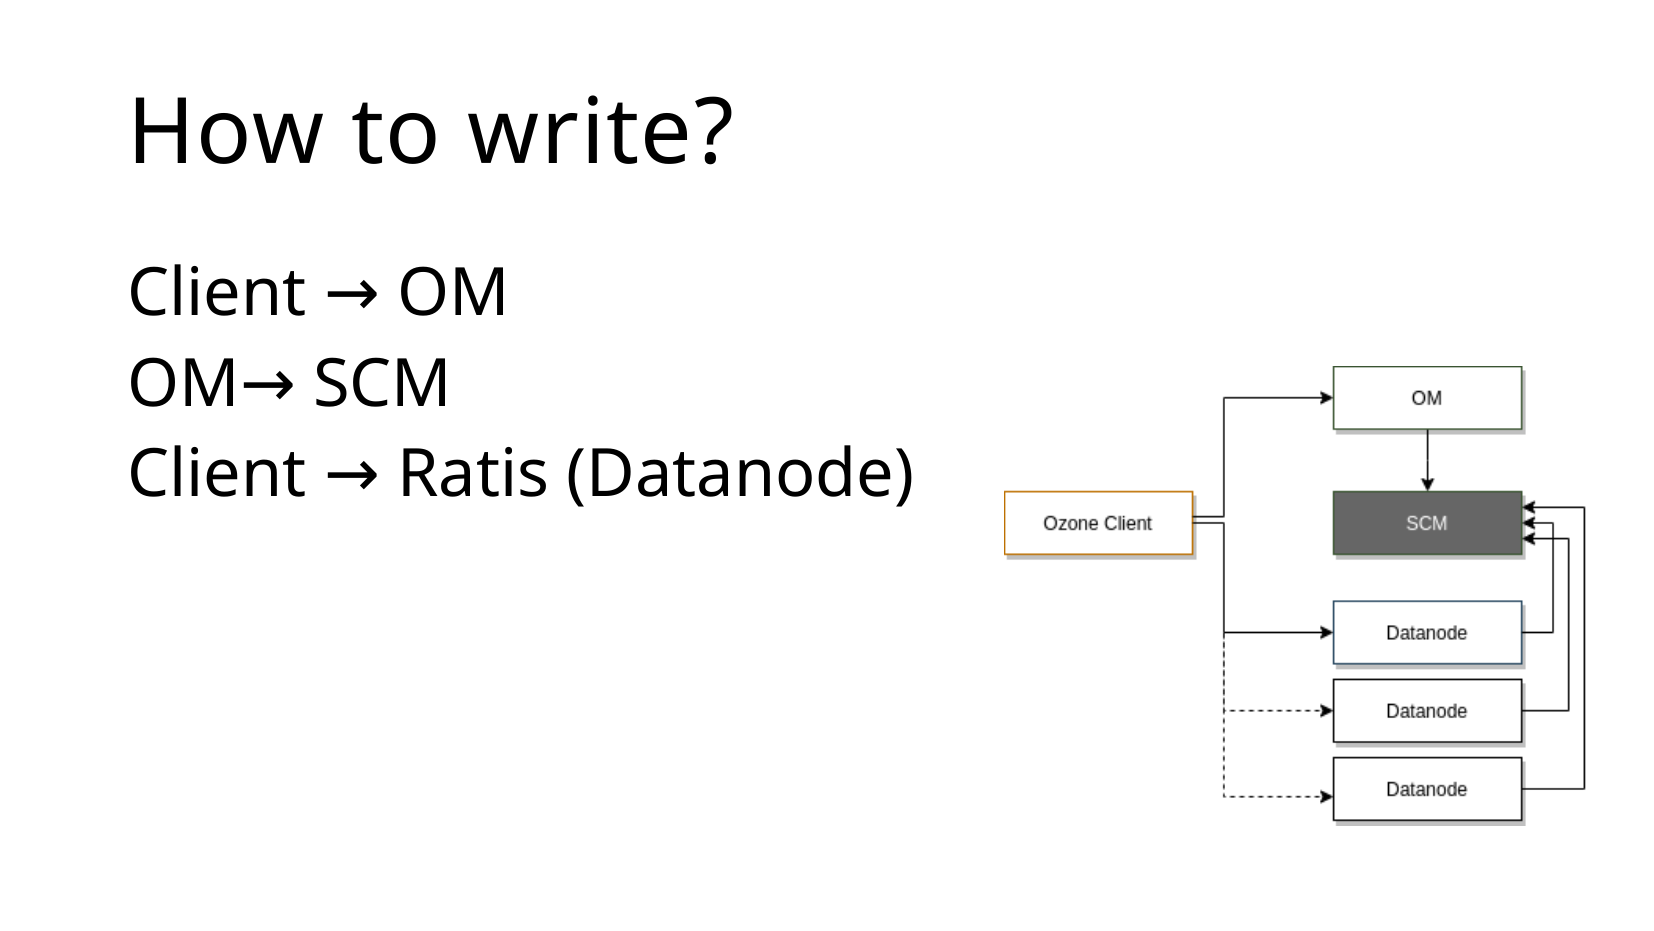

# How to write?
Client → OM
OM→ SCM
Client → Ratis (Datanode)